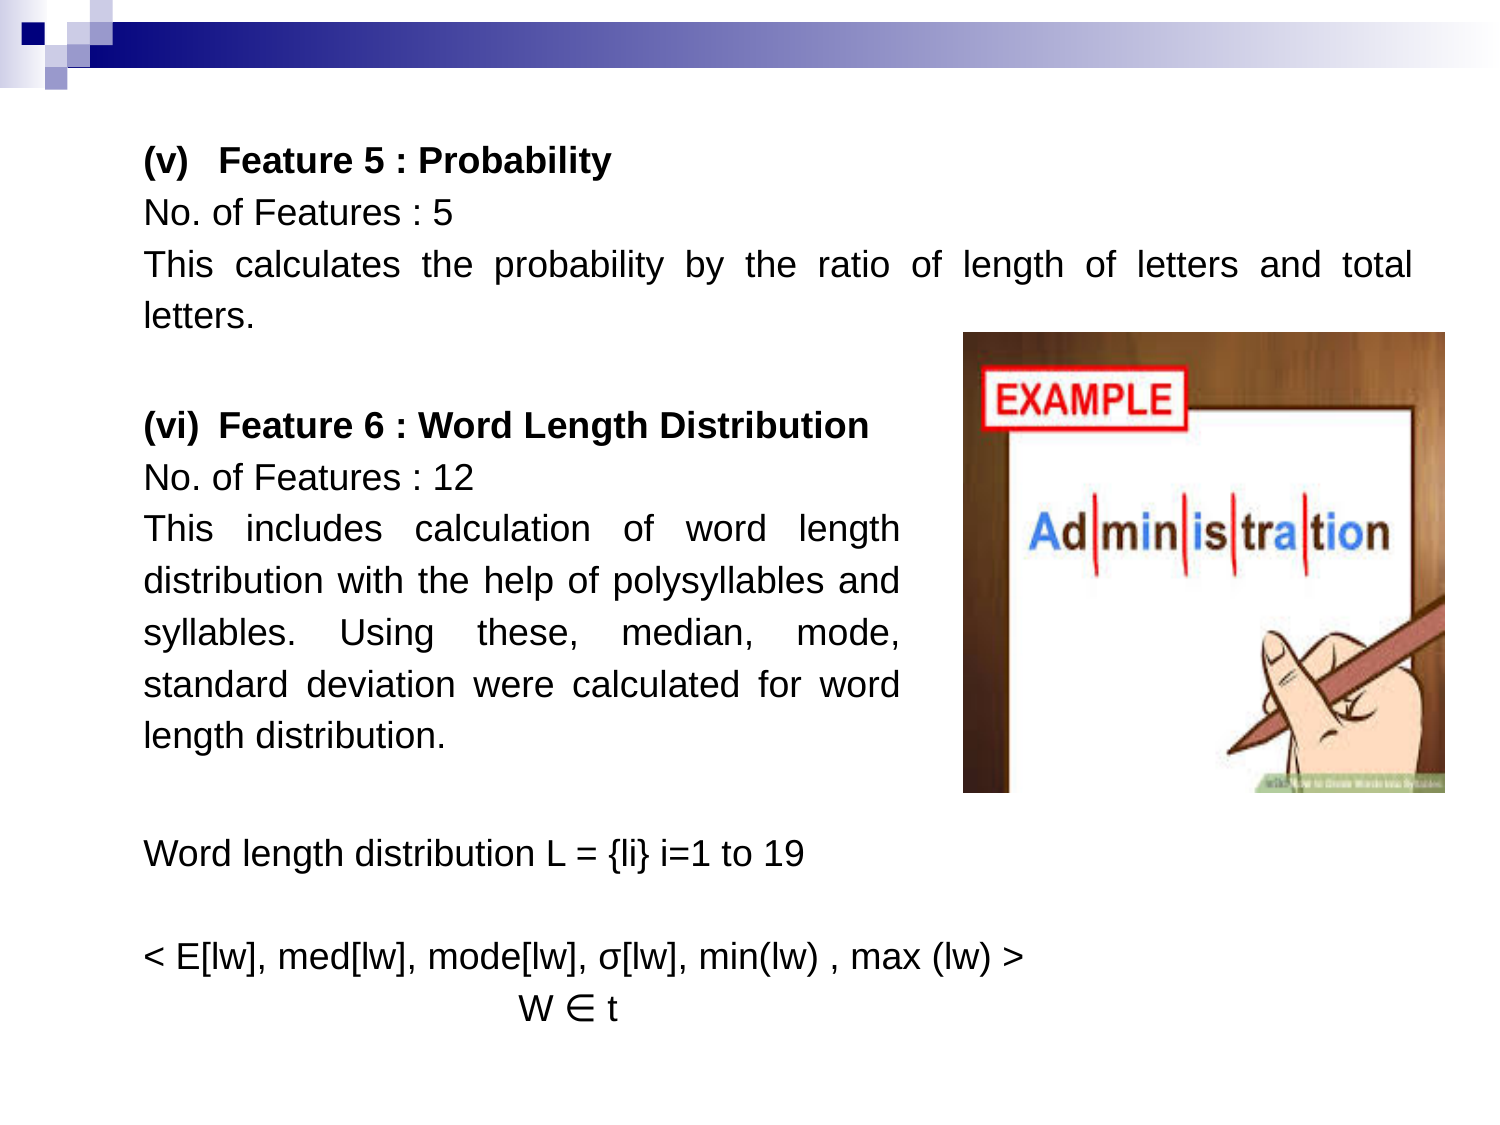

(v)	Feature 5 : Probability
No. of Features : 5
This calculates the probability by the ratio of length of letters and total letters.
(vi)	Feature 6 : Word Length Distribution
No. of Features : 12
This includes calculation of word length distribution with the help of polysyllables and syllables. Using these, median, mode, standard deviation were calculated for word length distribution.
Word length distribution L = {li} i=1 to 19
< E[lw], med[lw], mode[lw], σ[lw], min(lw) , max (lw) >
 					W ∈ t